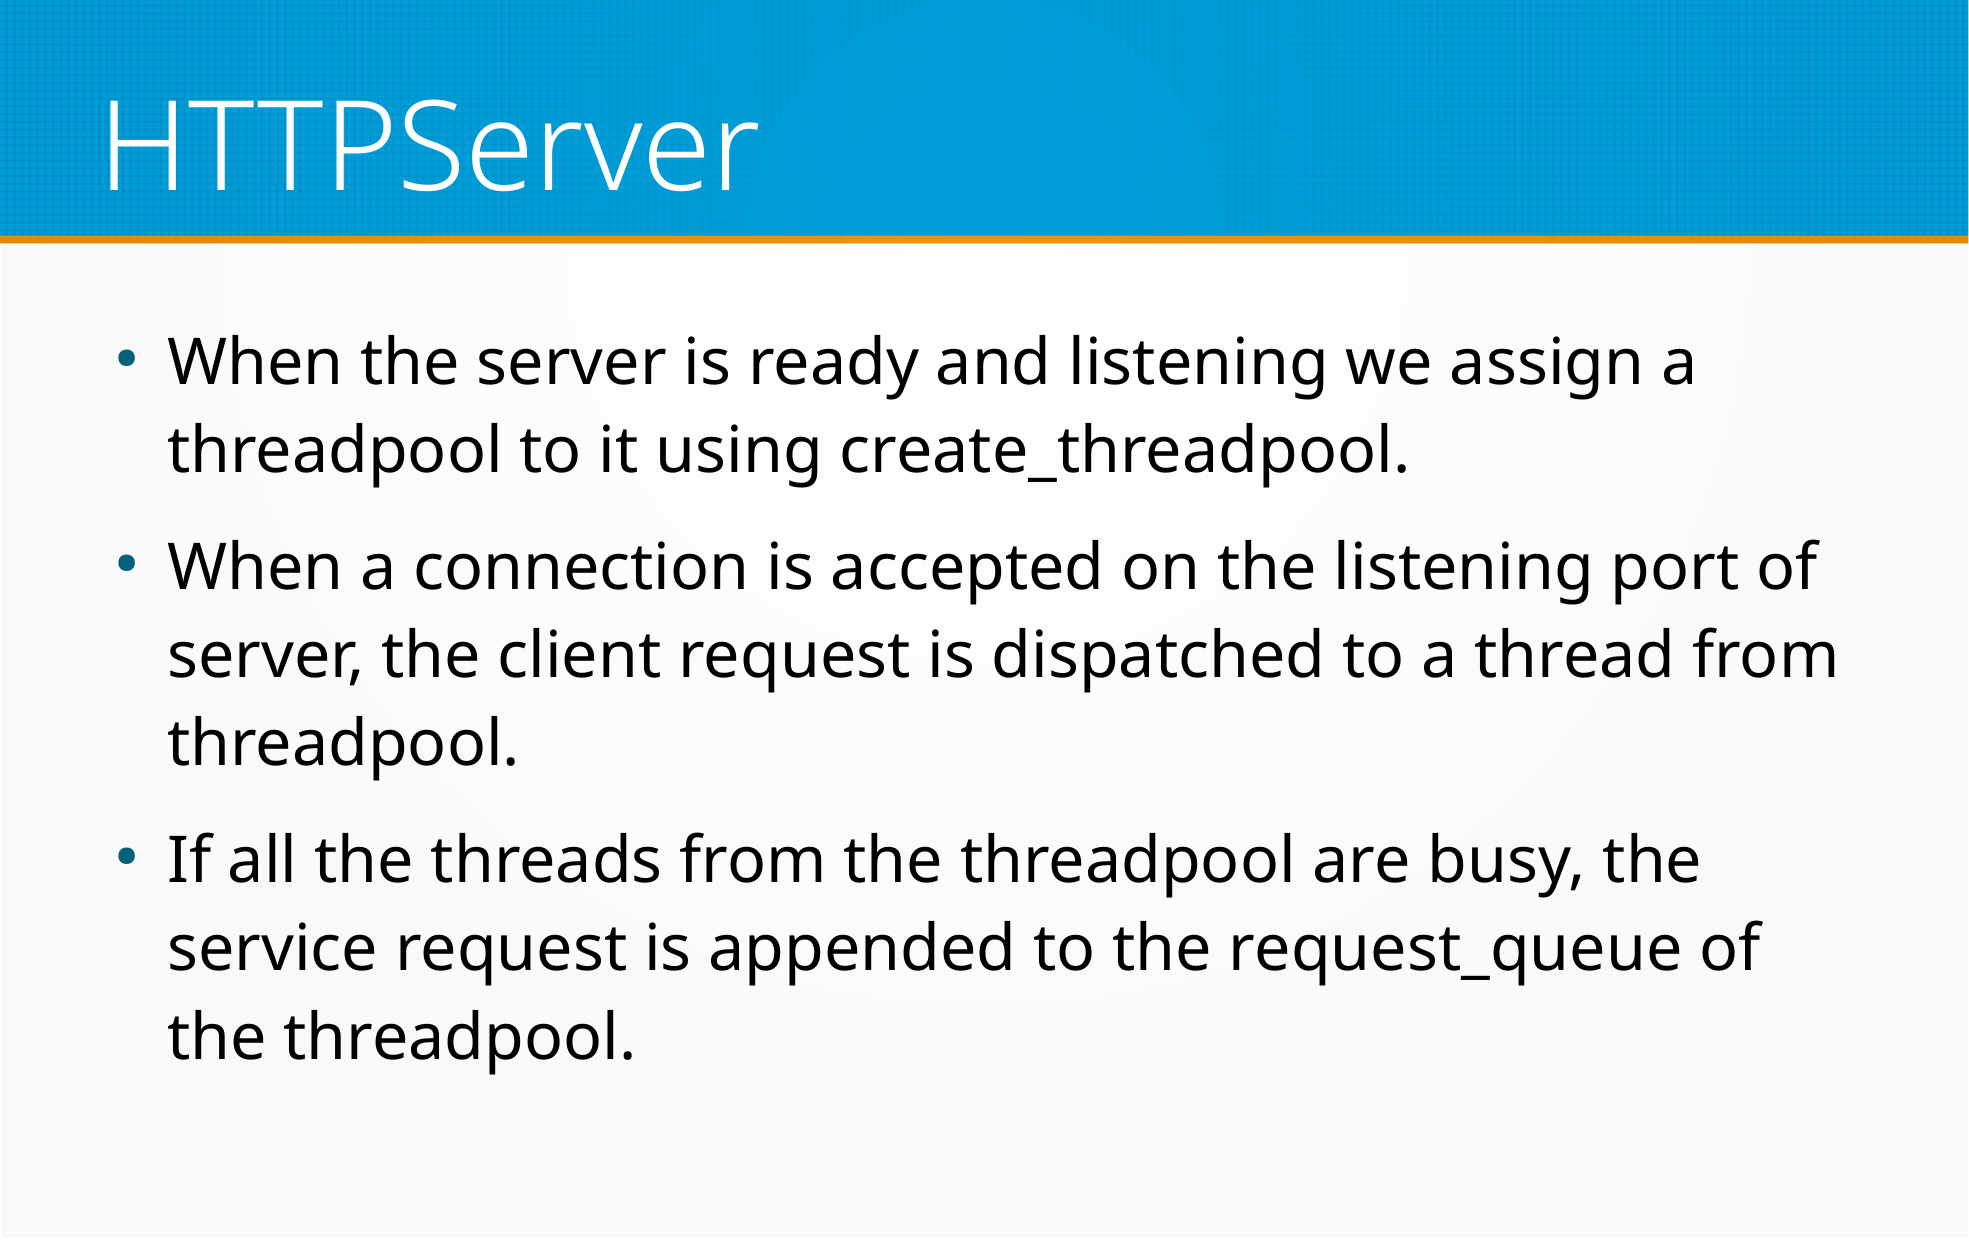

# HTTPServer
When the server is ready and listening we assign a threadpool to it using create_threadpool.
When a connection is accepted on the listening port of server, the client request is dispatched to a thread from threadpool.
If all the threads from the threadpool are busy, the service request is appended to the request_queue of the threadpool.